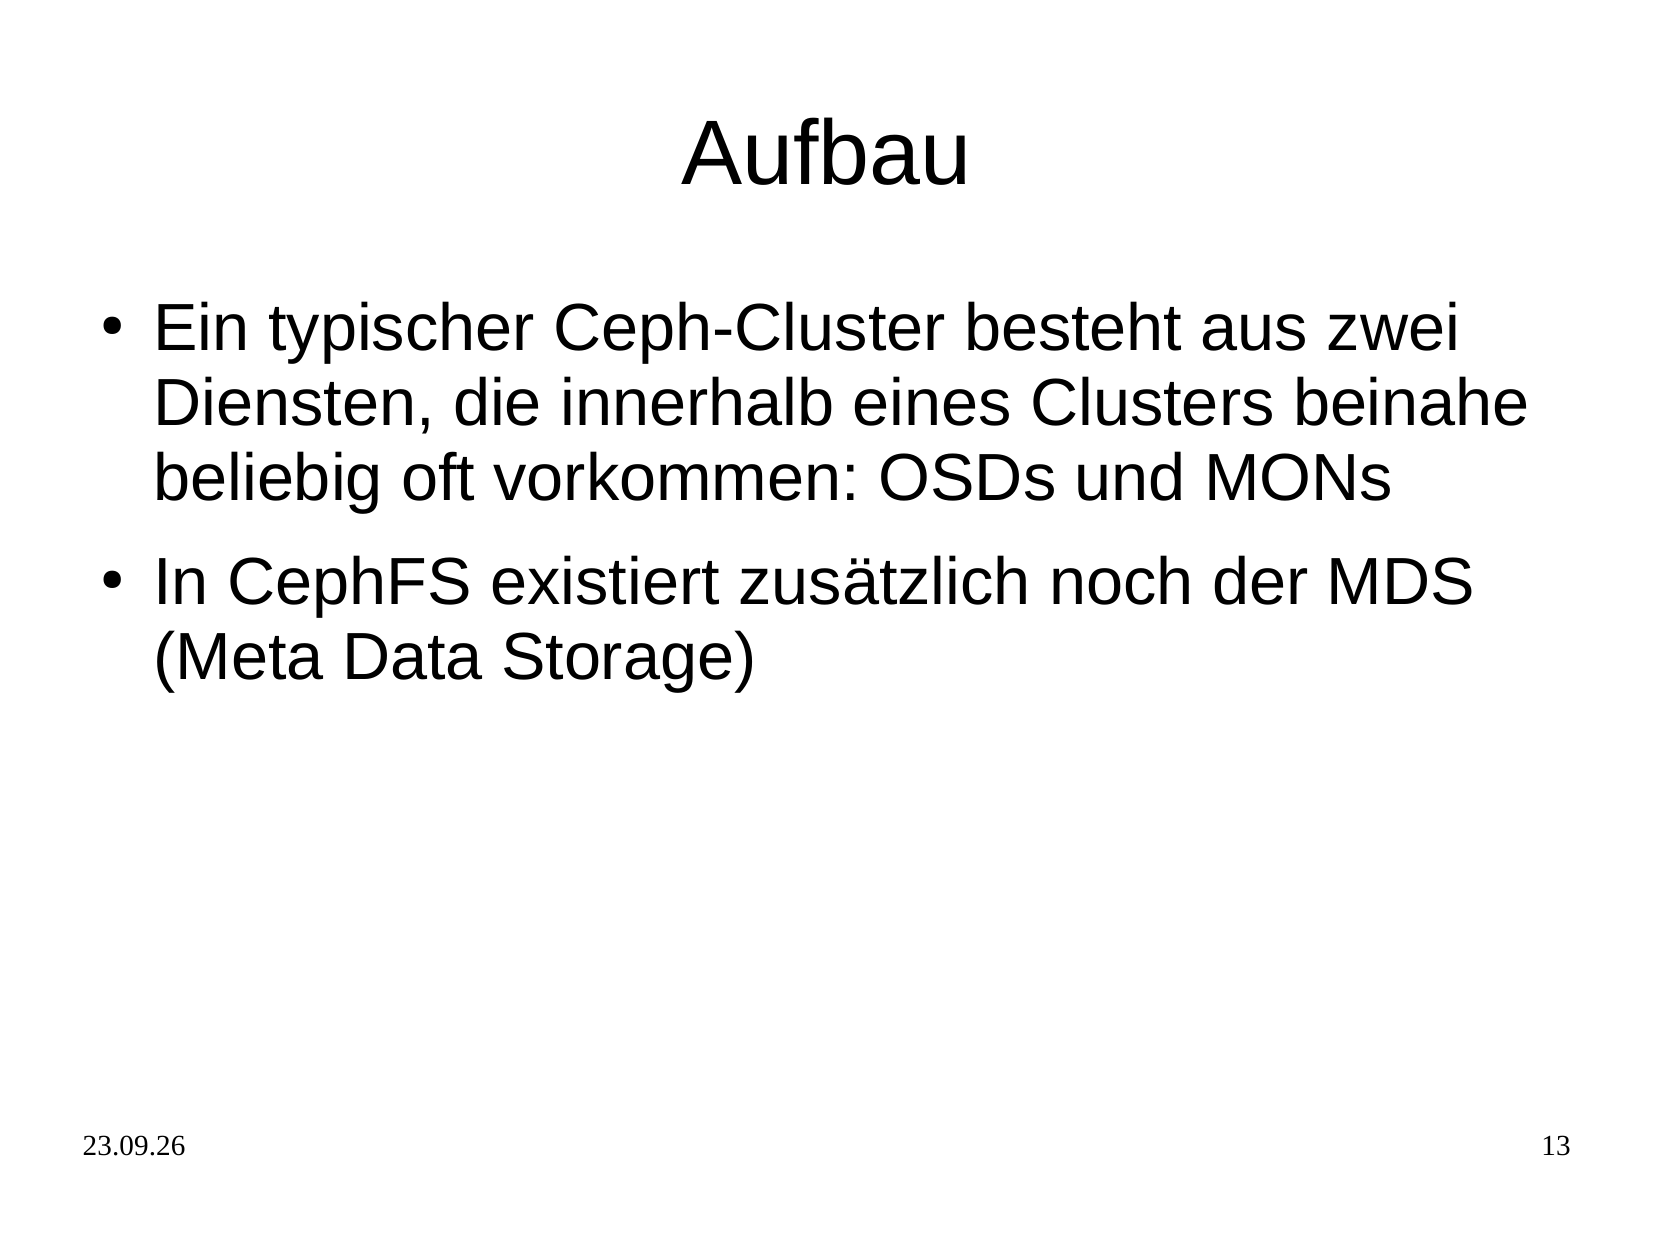

# Aufbau
Ein typischer Ceph-Cluster besteht aus zwei Diensten, die innerhalb eines Clusters beinahe beliebig oft vorkommen: OSDs und MONs
In CephFS existiert zusätzlich noch der MDS (Meta Data Storage)
13